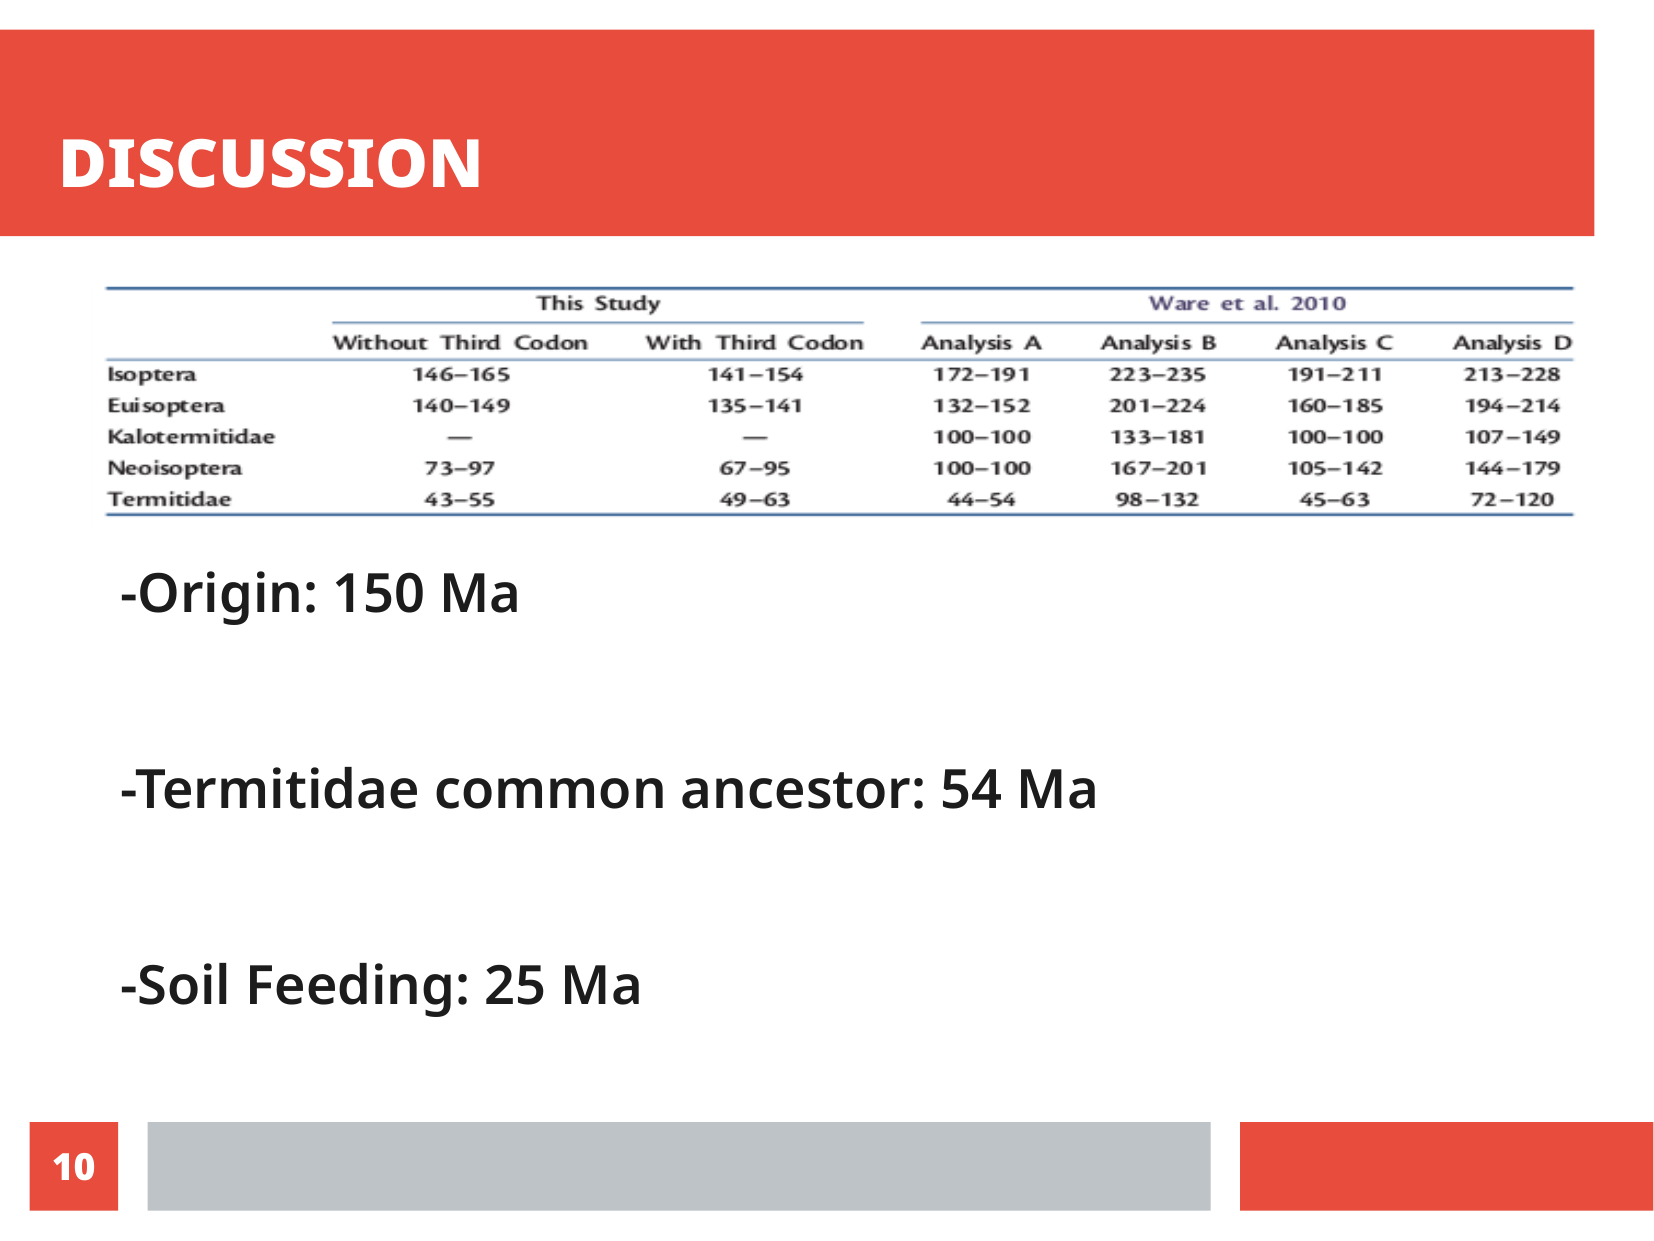

# DISCUSSION
-Origin: 150 Ma
-Termitidae common ancestor: 54 Ma
-Soil Feeding: 25 Ma
10